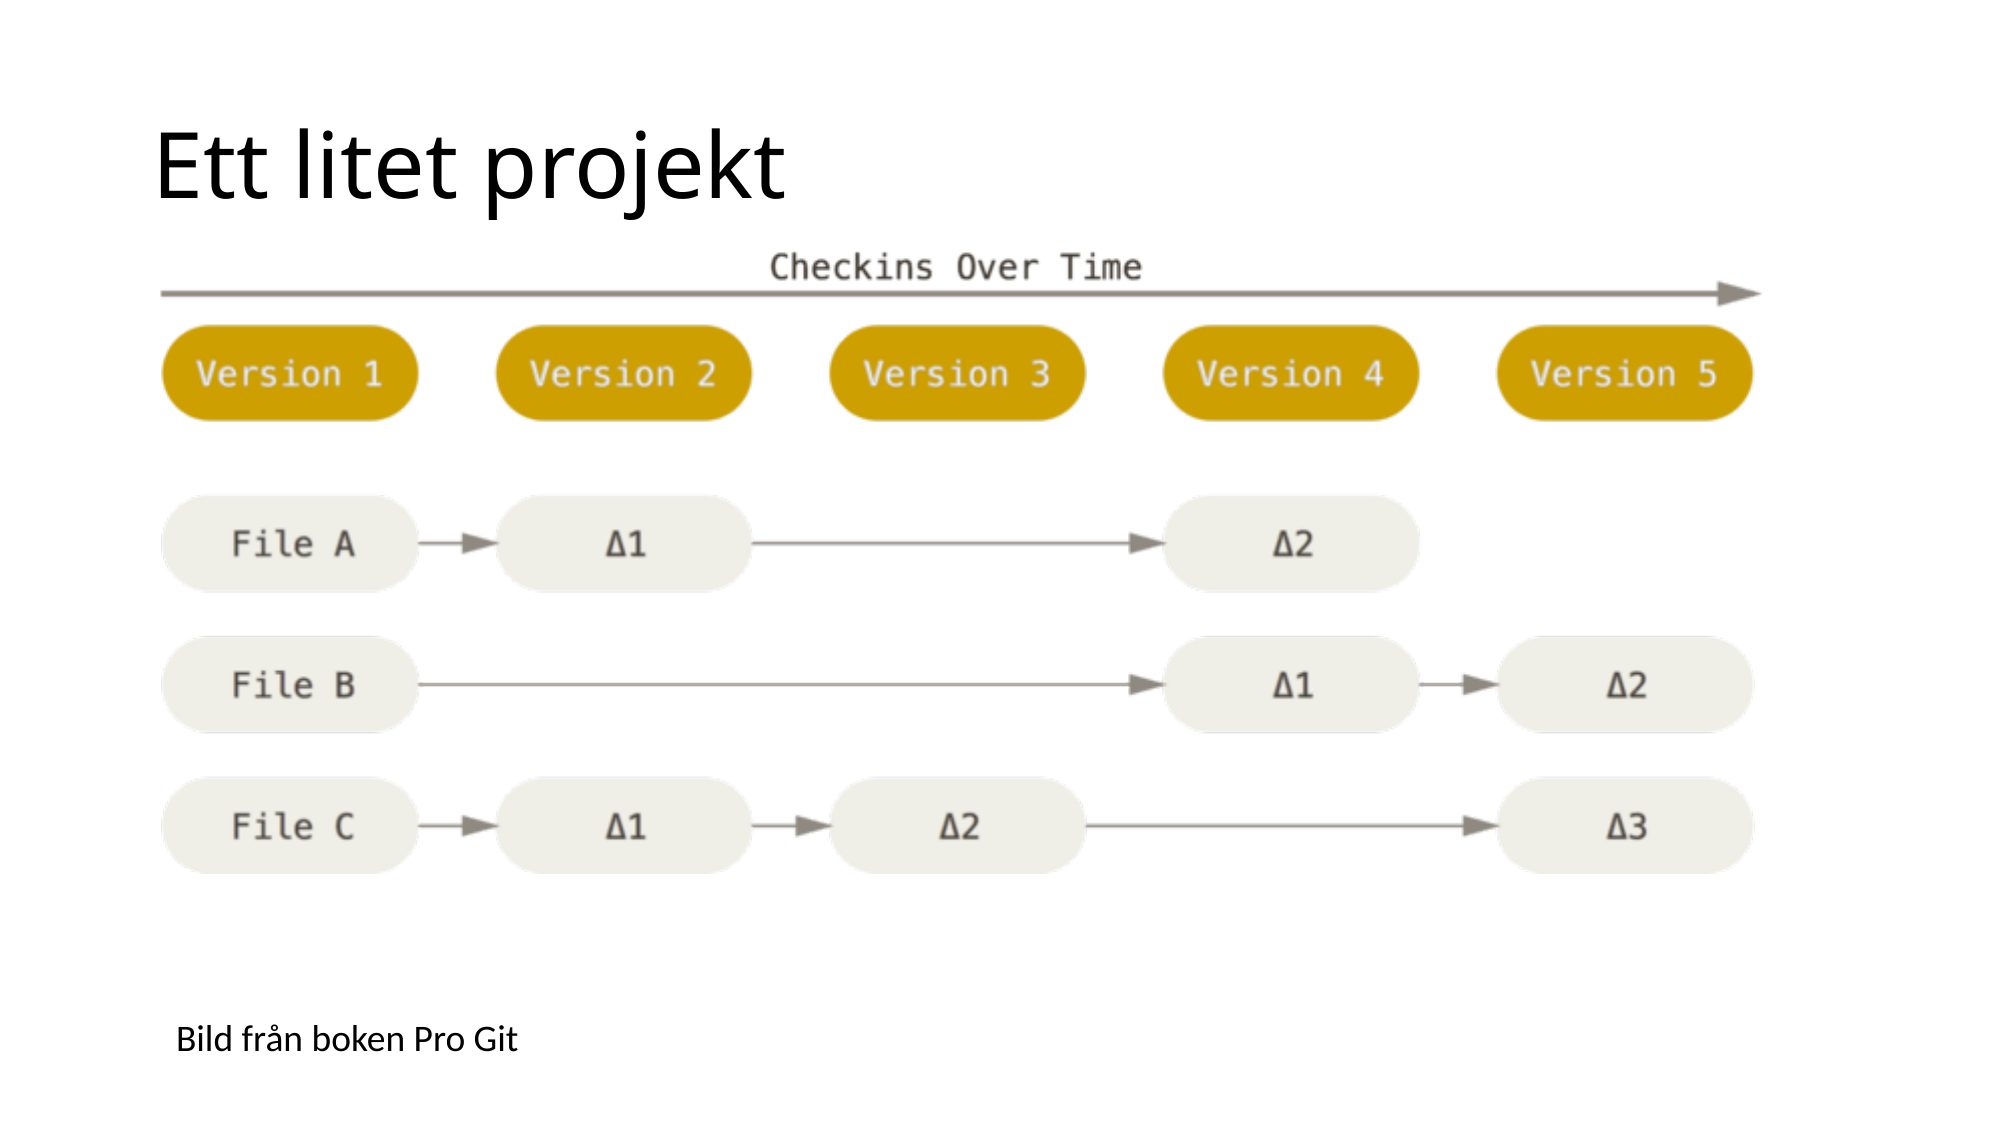

# Ett litet projekt
Bild från boken Pro Git